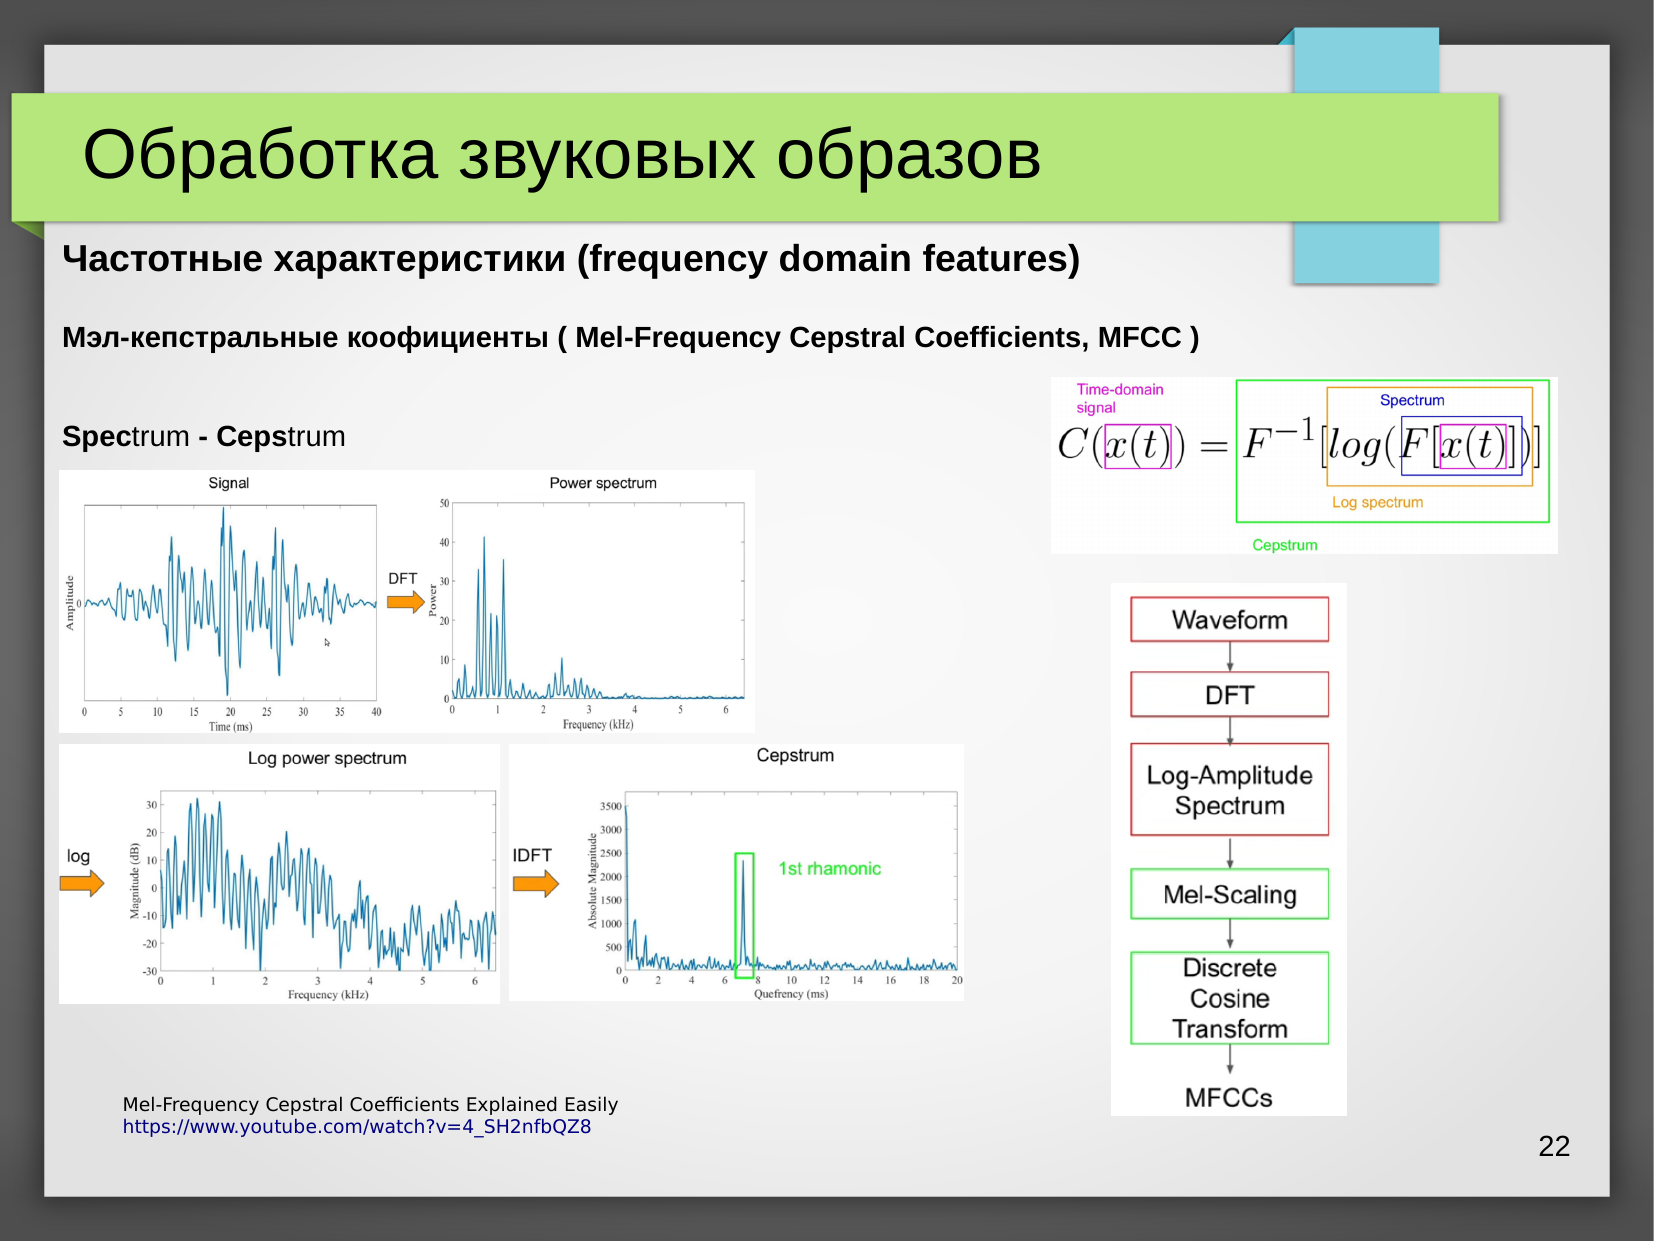

# Обработка звуковых образов
Частотные характеристики (frequency domain features)
Мэл-кепстральные коофициенты ( Mel-Frequency Cepstral Coefficients, MFCC )
Spectrum - Cepstrum
Mel-Frequency Cepstral Coefficients Explained Easily
https://www.youtube.com/watch?v=4_SH2nfbQZ8
22